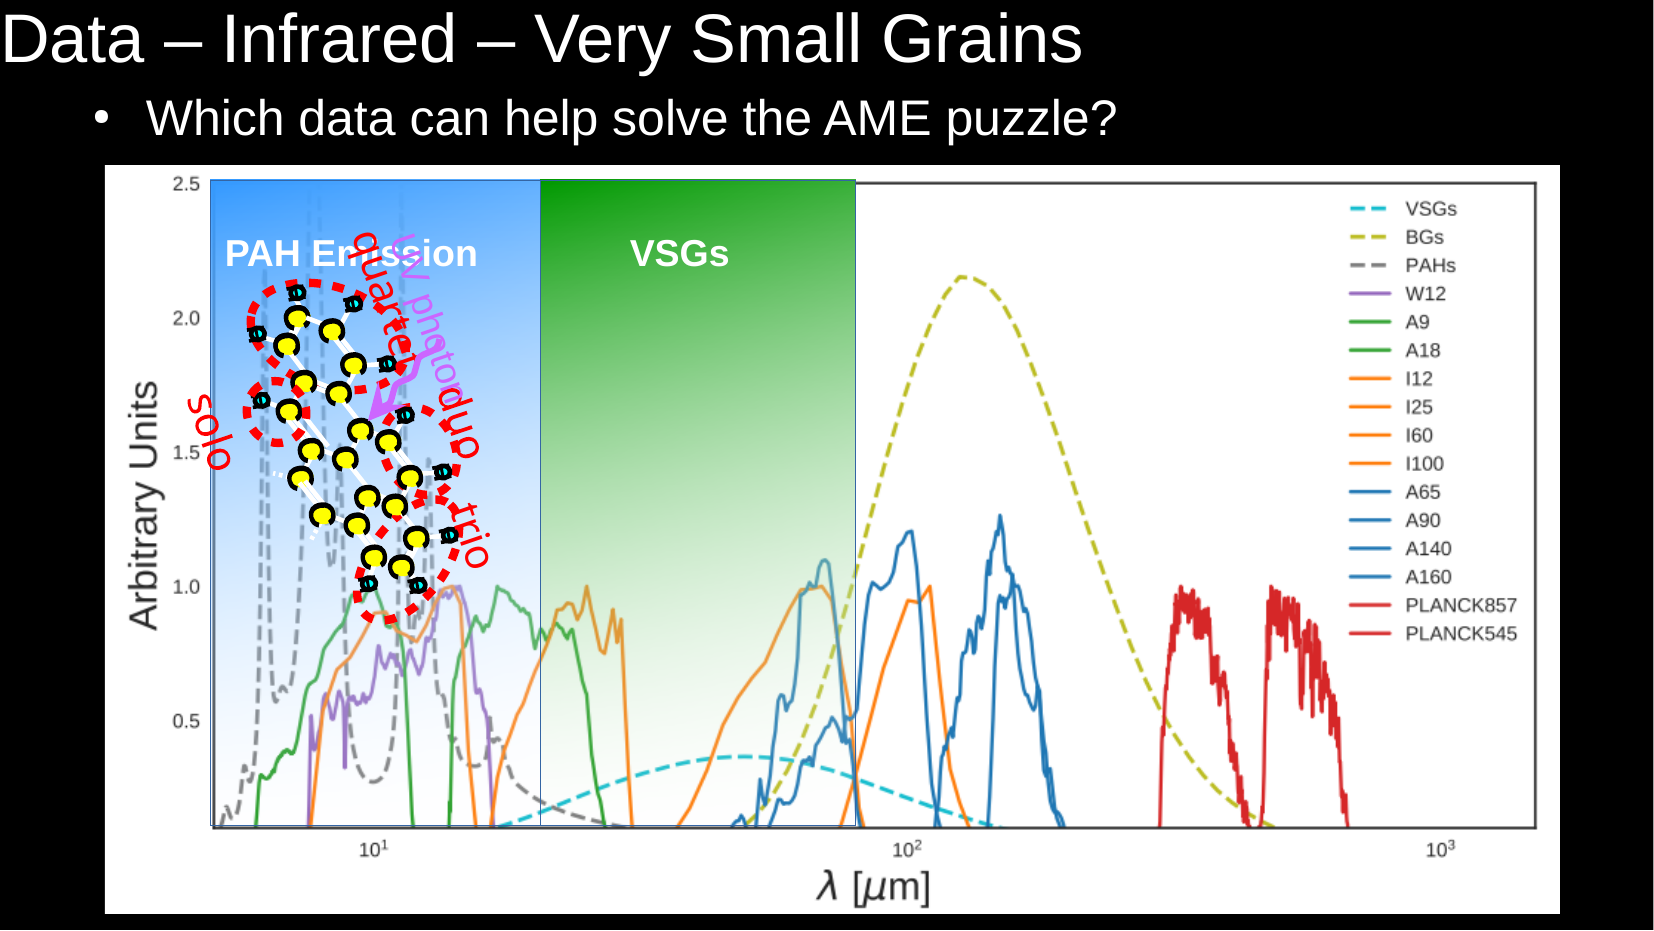

# Data – Infrared – Very Small Grains
Which data can help solve the AME puzzle?
quartet
H
UV photon
H
C
C
C
H
C
C
C
H
C
C
C
duo
H
solo
C
H
C
C
C
C
H
C
C
C
C
trio
C
C
C
H
C
C
H
H
PAH Emission
VSGs